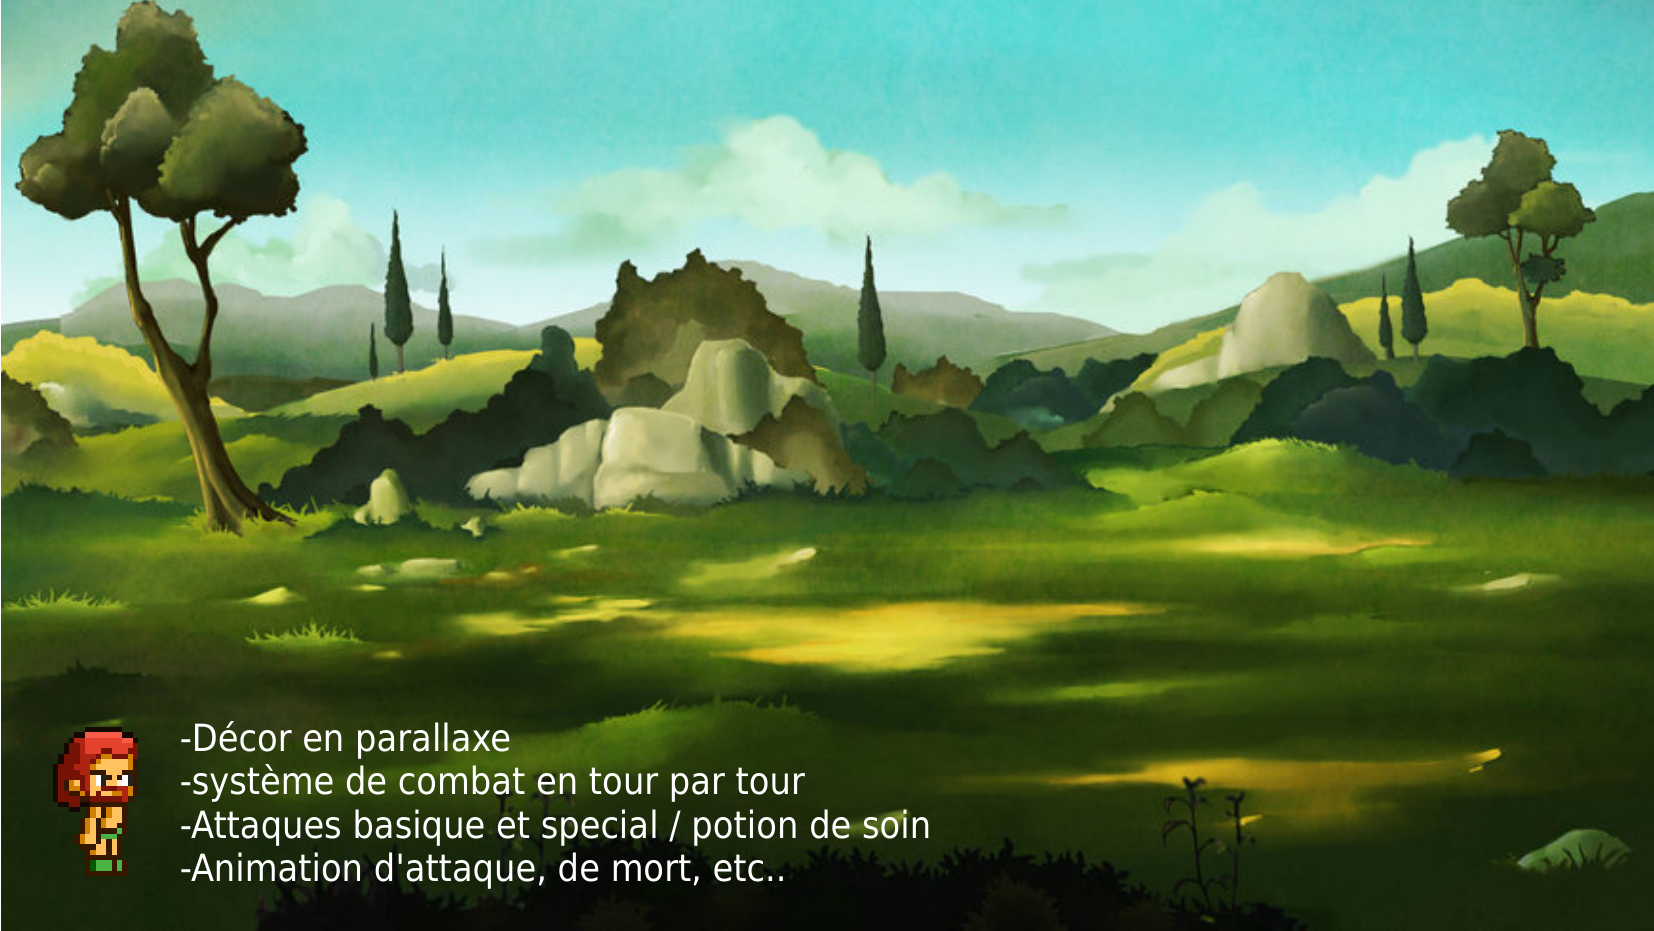

#
-Décor en parallaxe
-système de combat en tour par tour
-Attaques basique et special / potion de soin
-Animation d'attaque, de mort, etc..